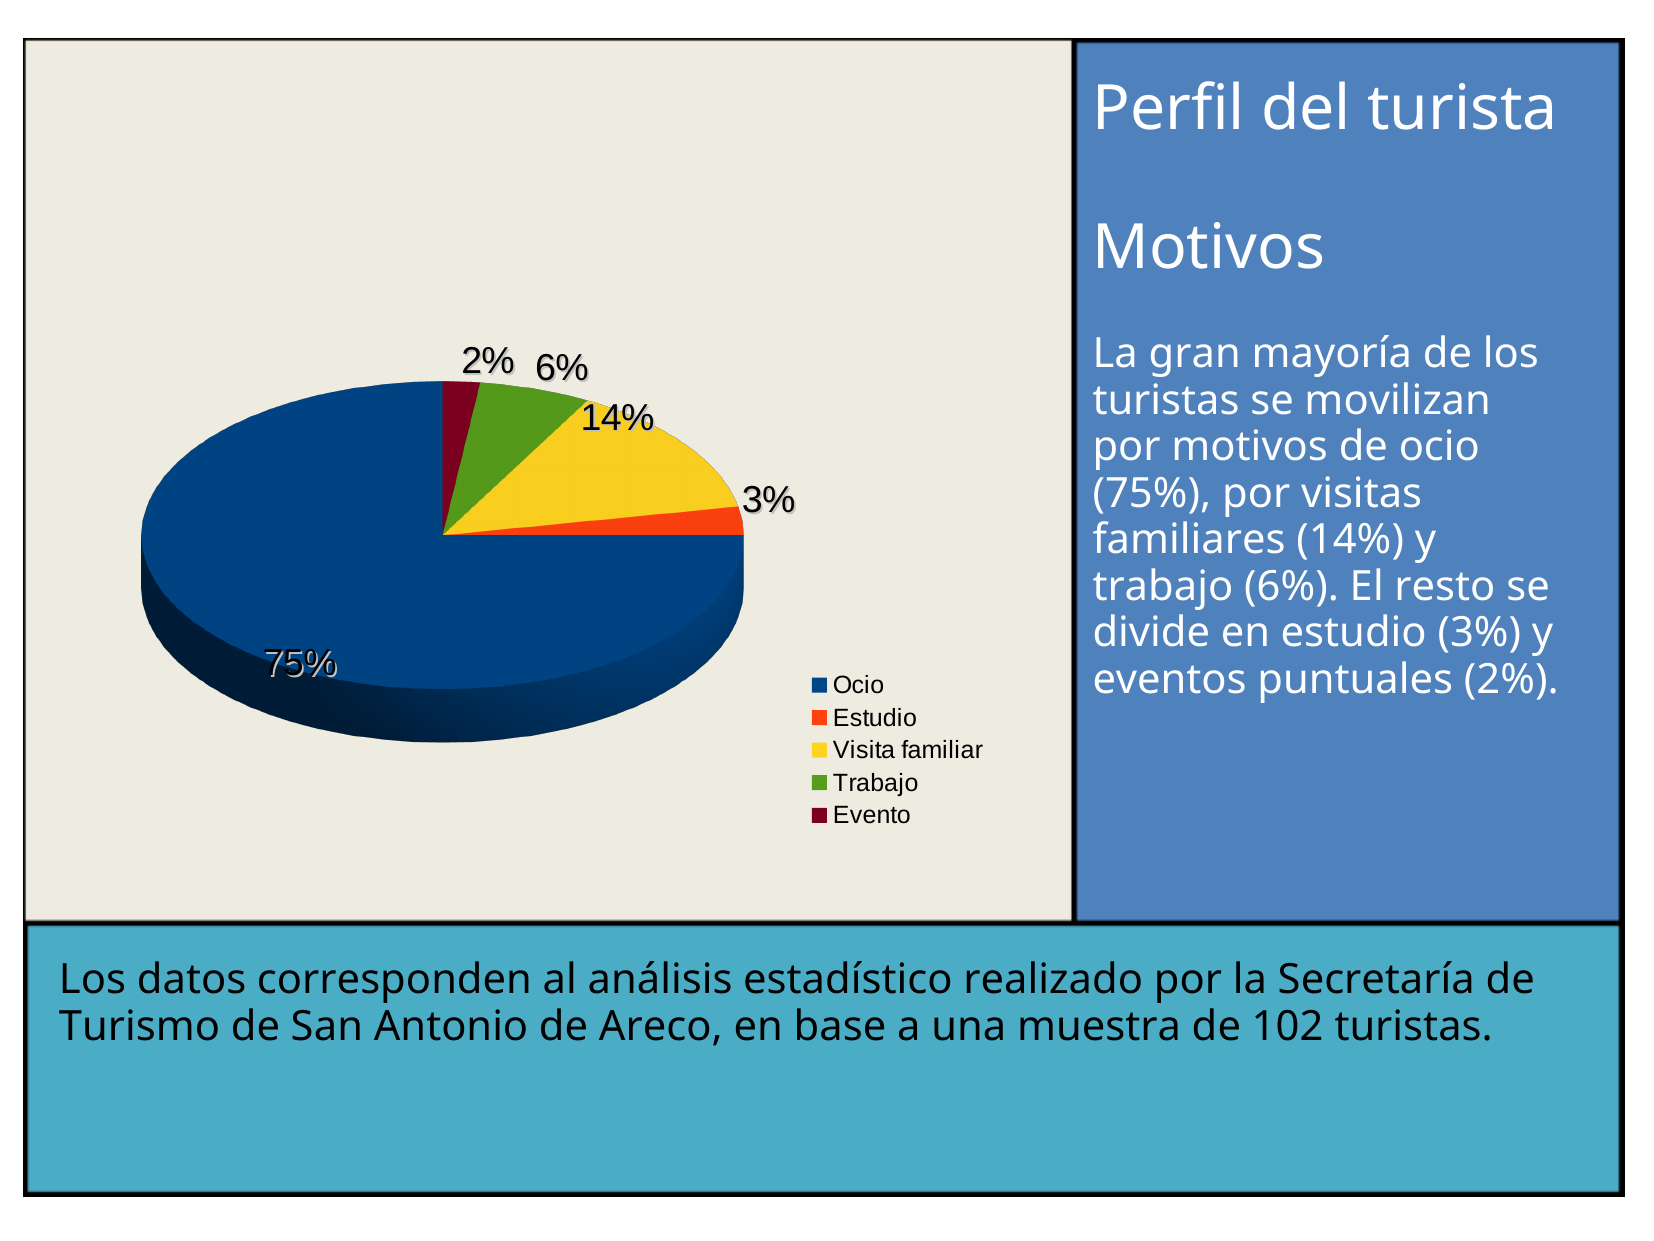

Perfil del turista
Motivos
[unsupported chart]
La gran mayoría de los turistas se movilizan por motivos de ocio (75%), por visitas familiares (14%) y trabajo (6%). El resto se divide en estudio (3%) y eventos puntuales (2%).
Los datos corresponden al análisis estadístico realizado por la Secretaría de Turismo de San Antonio de Areco, en base a una muestra de 102 turistas.